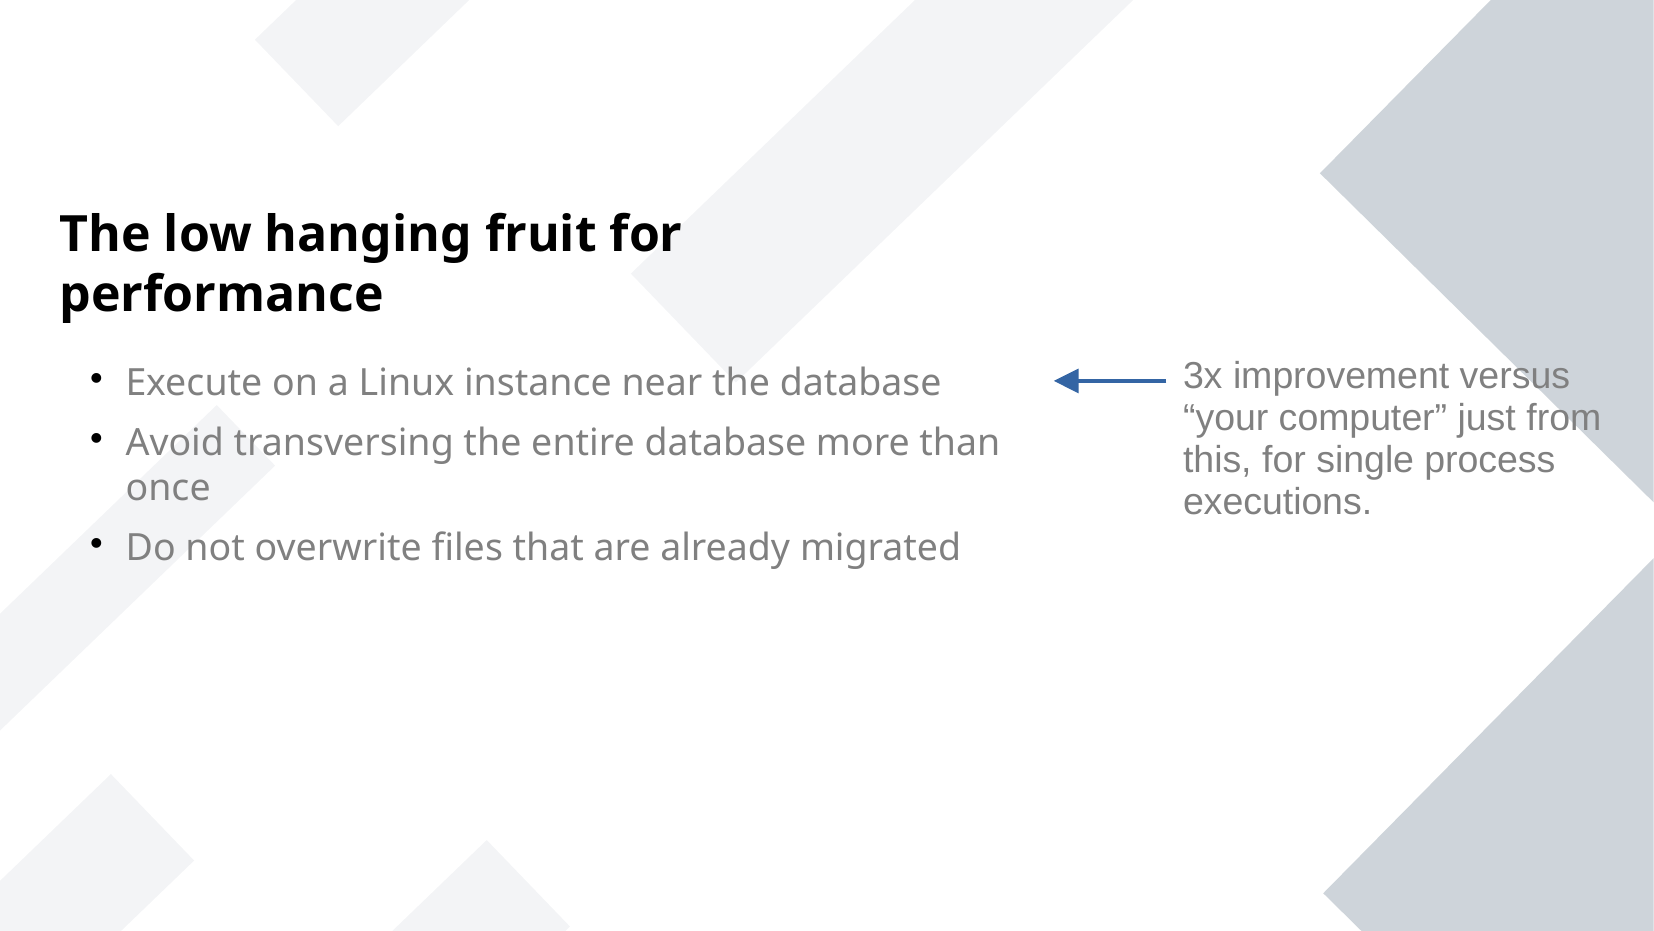

The low hanging fruit for performance
3x improvement versus “your computer” just from this, for single process executions.
Execute on a Linux instance near the database
Avoid transversing the entire database more than once
Do not overwrite files that are already migrated